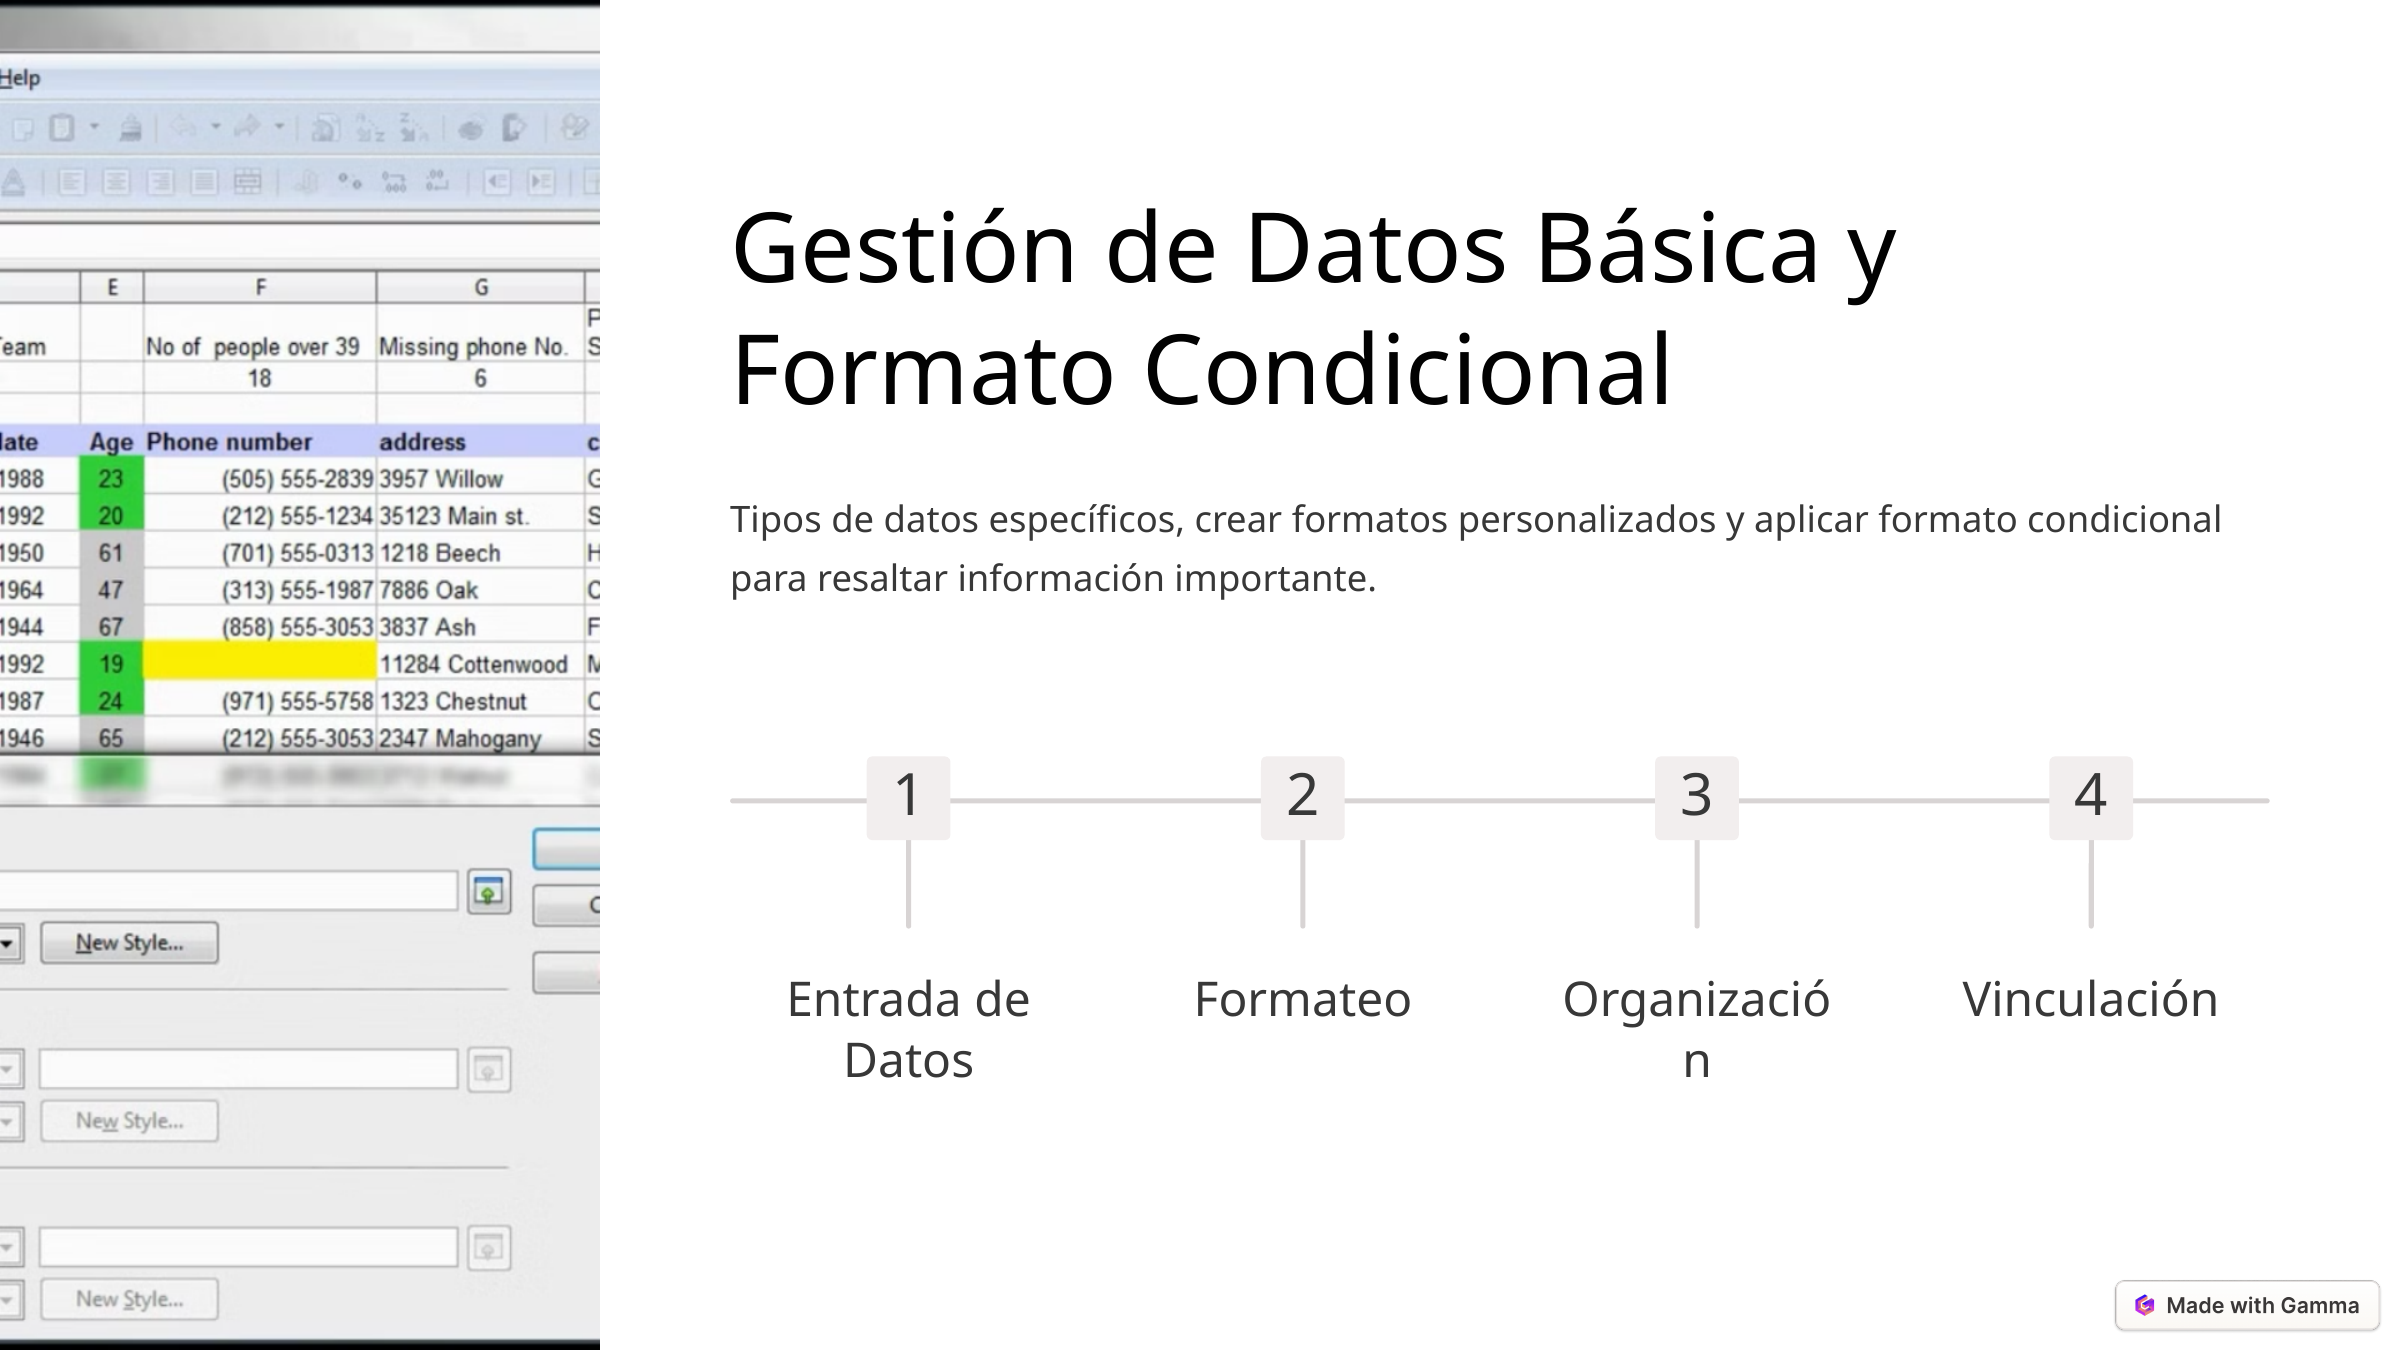

Gestión de Datos Básica y Formato Condicional
Tipos de datos específicos, crear formatos personalizados y aplicar formato condicional para resaltar información importante.
1
2
3
4
Entrada de Datos
Formateo
Organización
Vinculación